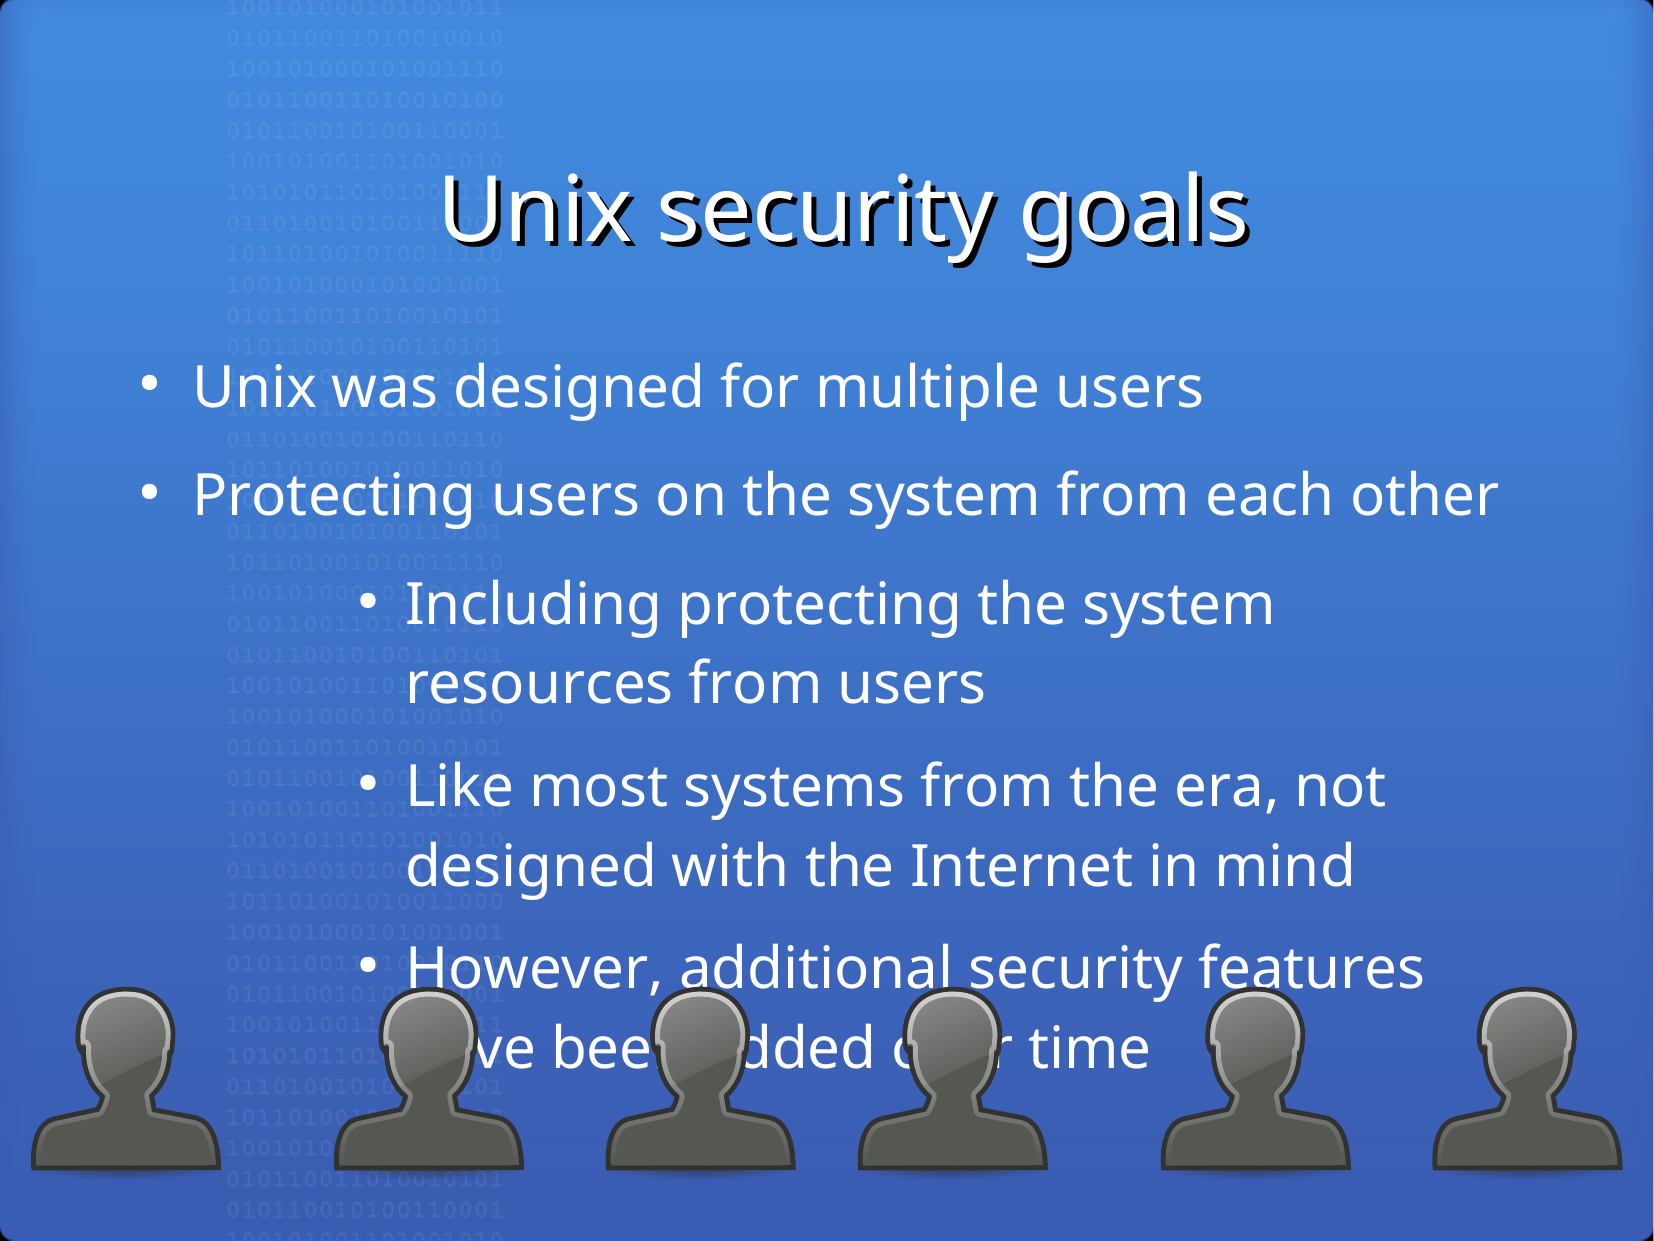

# Unix security goals
Unix was designed for multiple users
Protecting users on the system from each other
Including protecting the system resources from users
Like most systems from the era, not designed with the Internet in mind
However, additional security features have been added over time